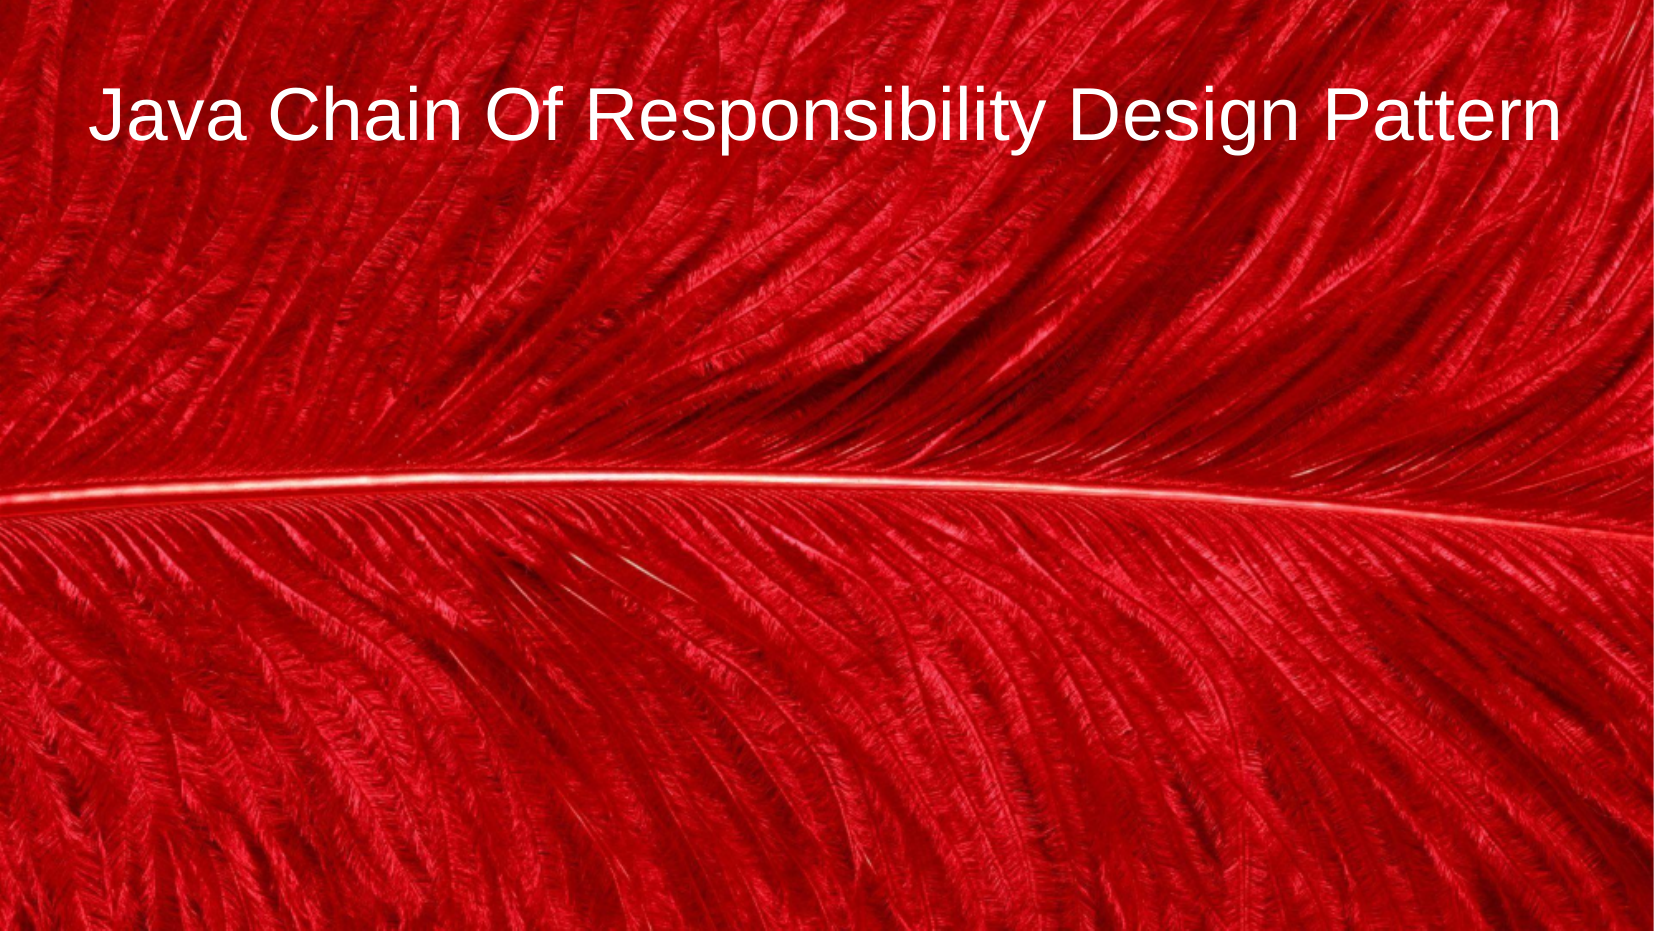

# Java Chain Of Responsibility Design Pattern